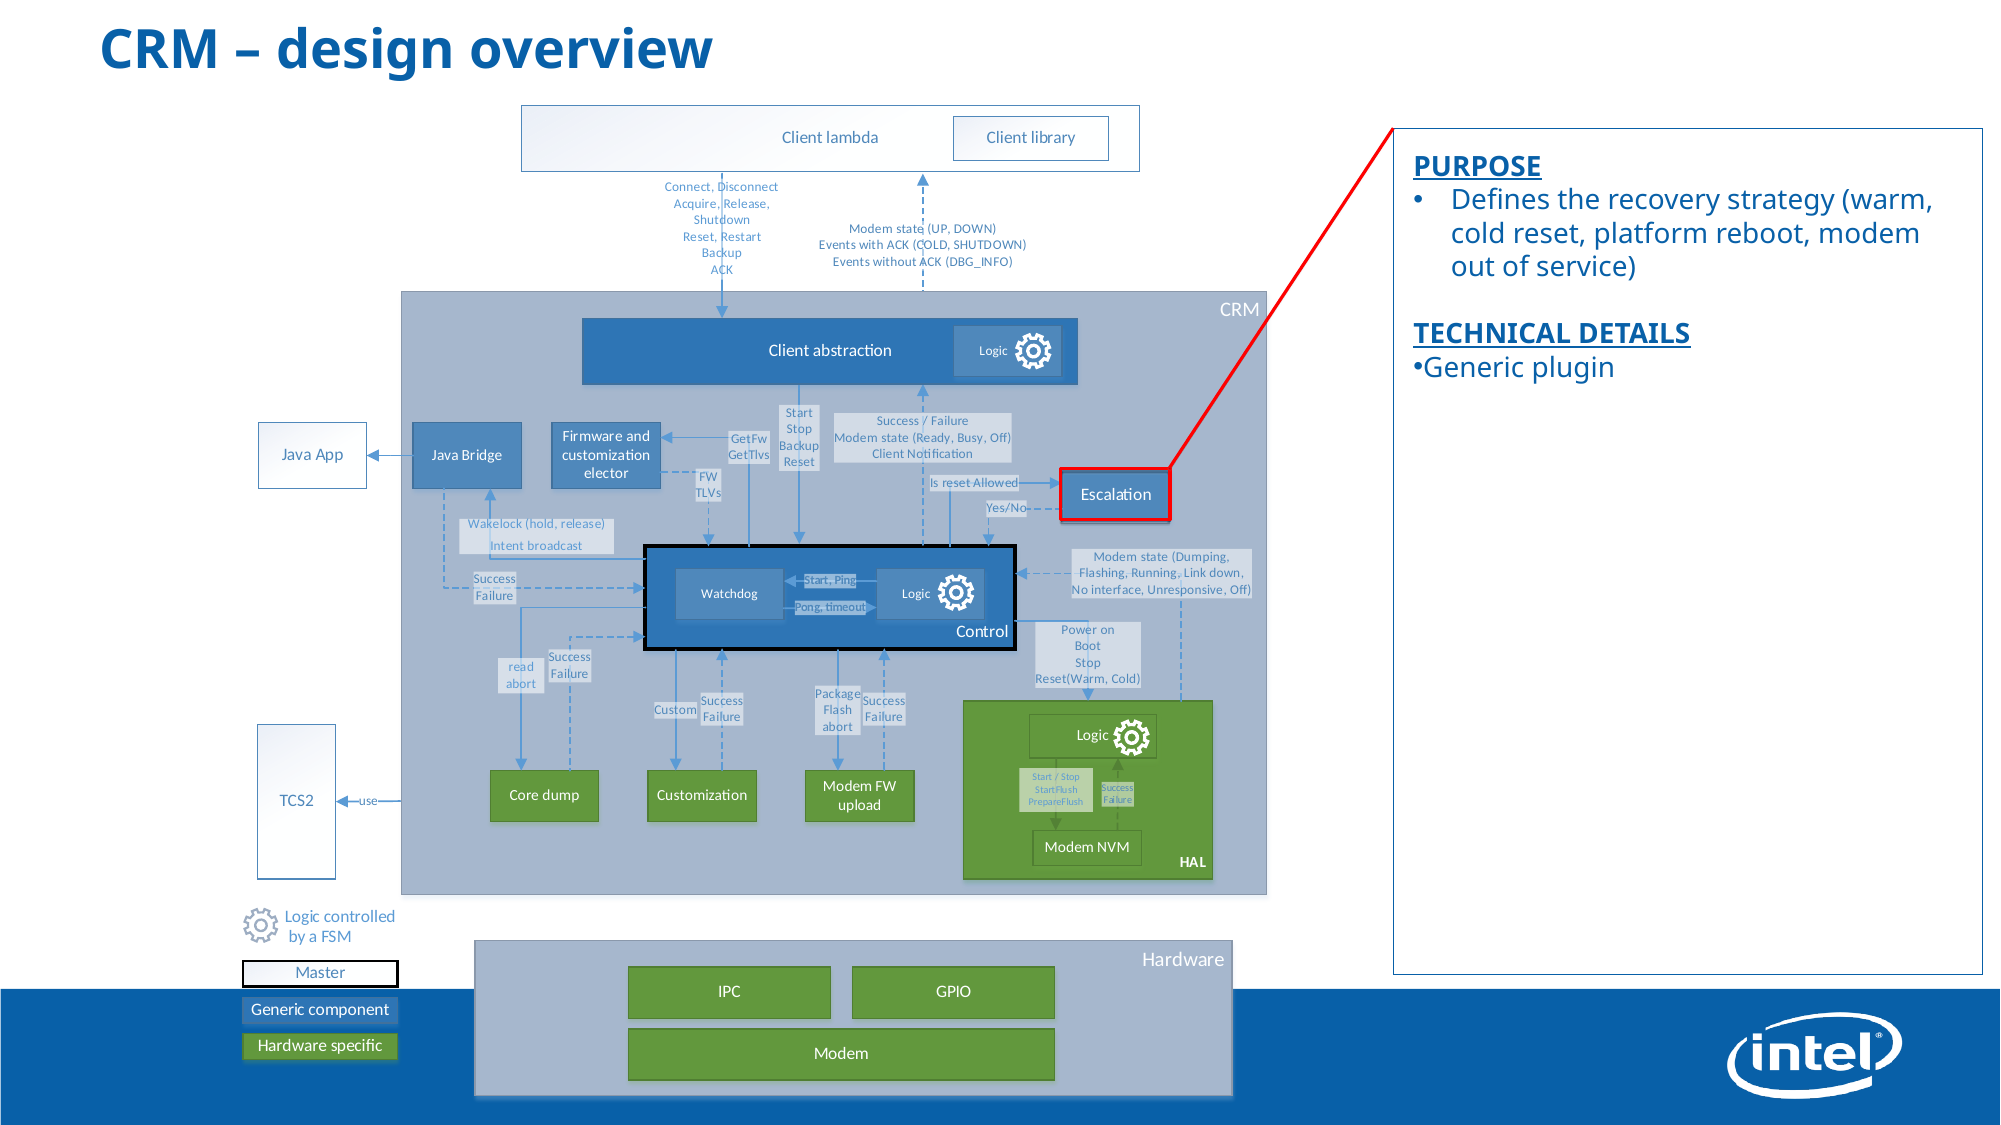

# CRM – design overview
PURPOSE
Defines the recovery strategy (warm, cold reset, platform reboot, modem out of service)
TECHNICAL DETAILS
Generic plugin